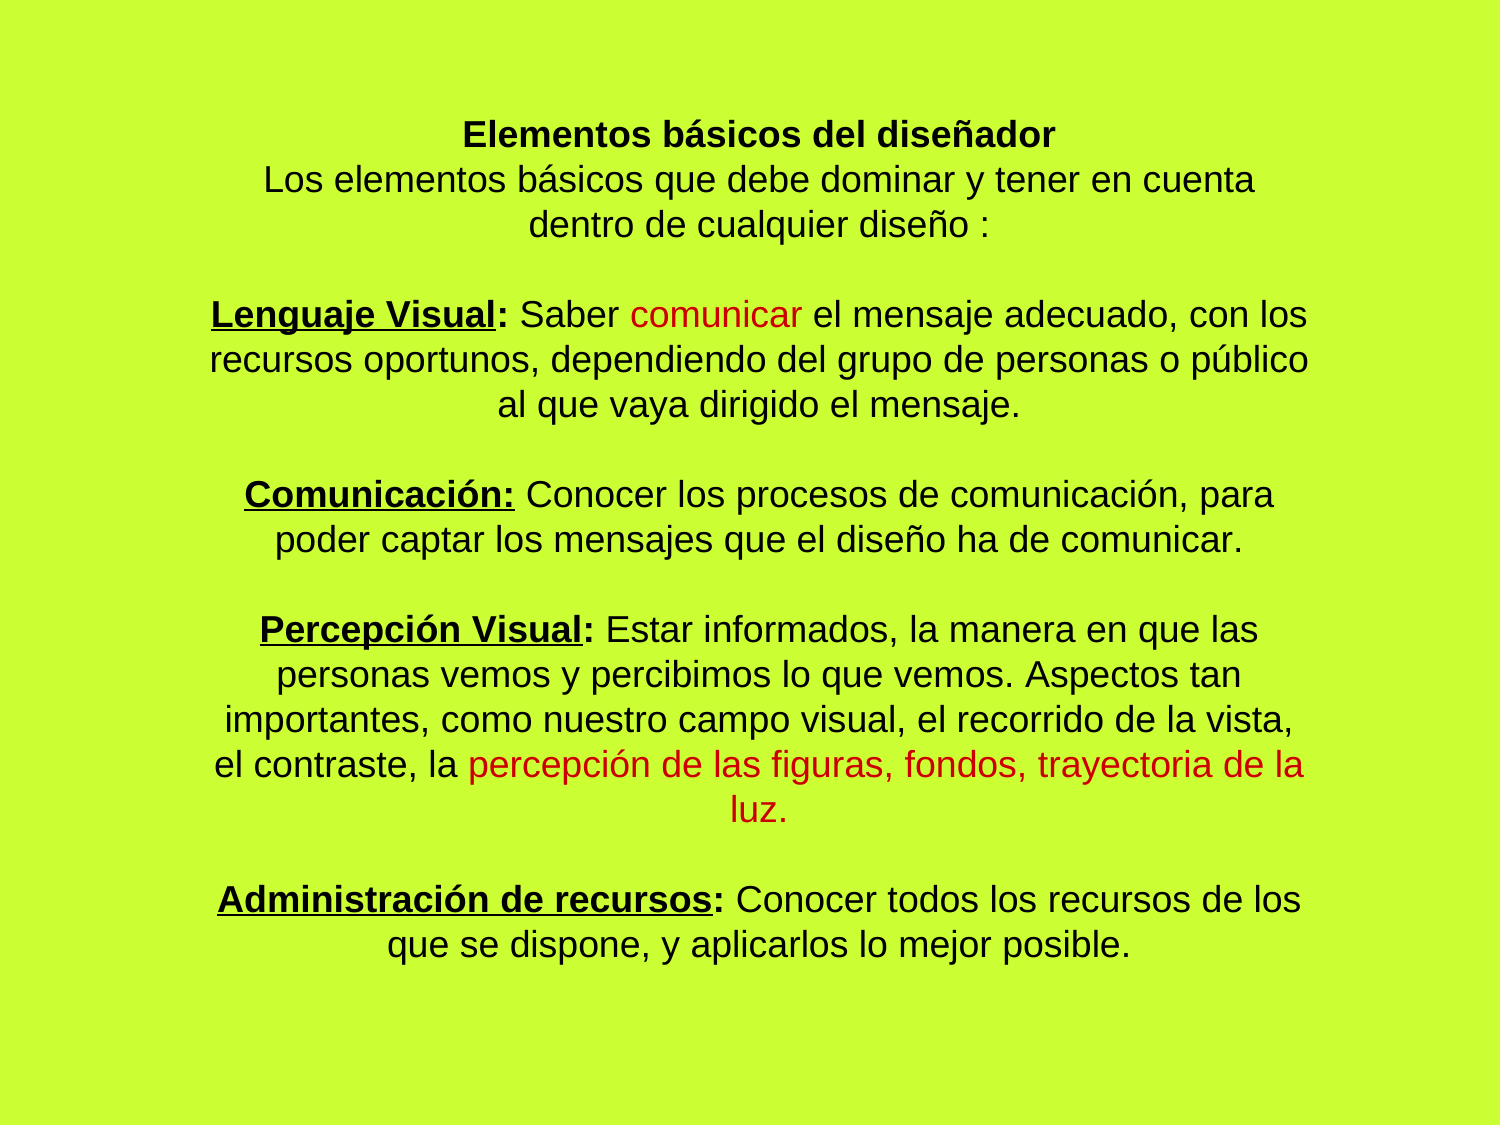

Elementos básicos del diseñador
Los elementos básicos que debe dominar y tener en cuenta dentro de cualquier diseño :
Lenguaje Visual: Saber comunicar el mensaje adecuado, con los recursos oportunos, dependiendo del grupo de personas o público al que vaya dirigido el mensaje.
Comunicación: Conocer los procesos de comunicación, para poder captar los mensajes que el diseño ha de comunicar.
Percepción Visual: Estar informados, la manera en que las personas vemos y percibimos lo que vemos. Aspectos tan importantes, como nuestro campo visual, el recorrido de la vista, el contraste, la percepción de las figuras, fondos, trayectoria de la luz.
Administración de recursos: Conocer todos los recursos de los que se dispone, y aplicarlos lo mejor posible.